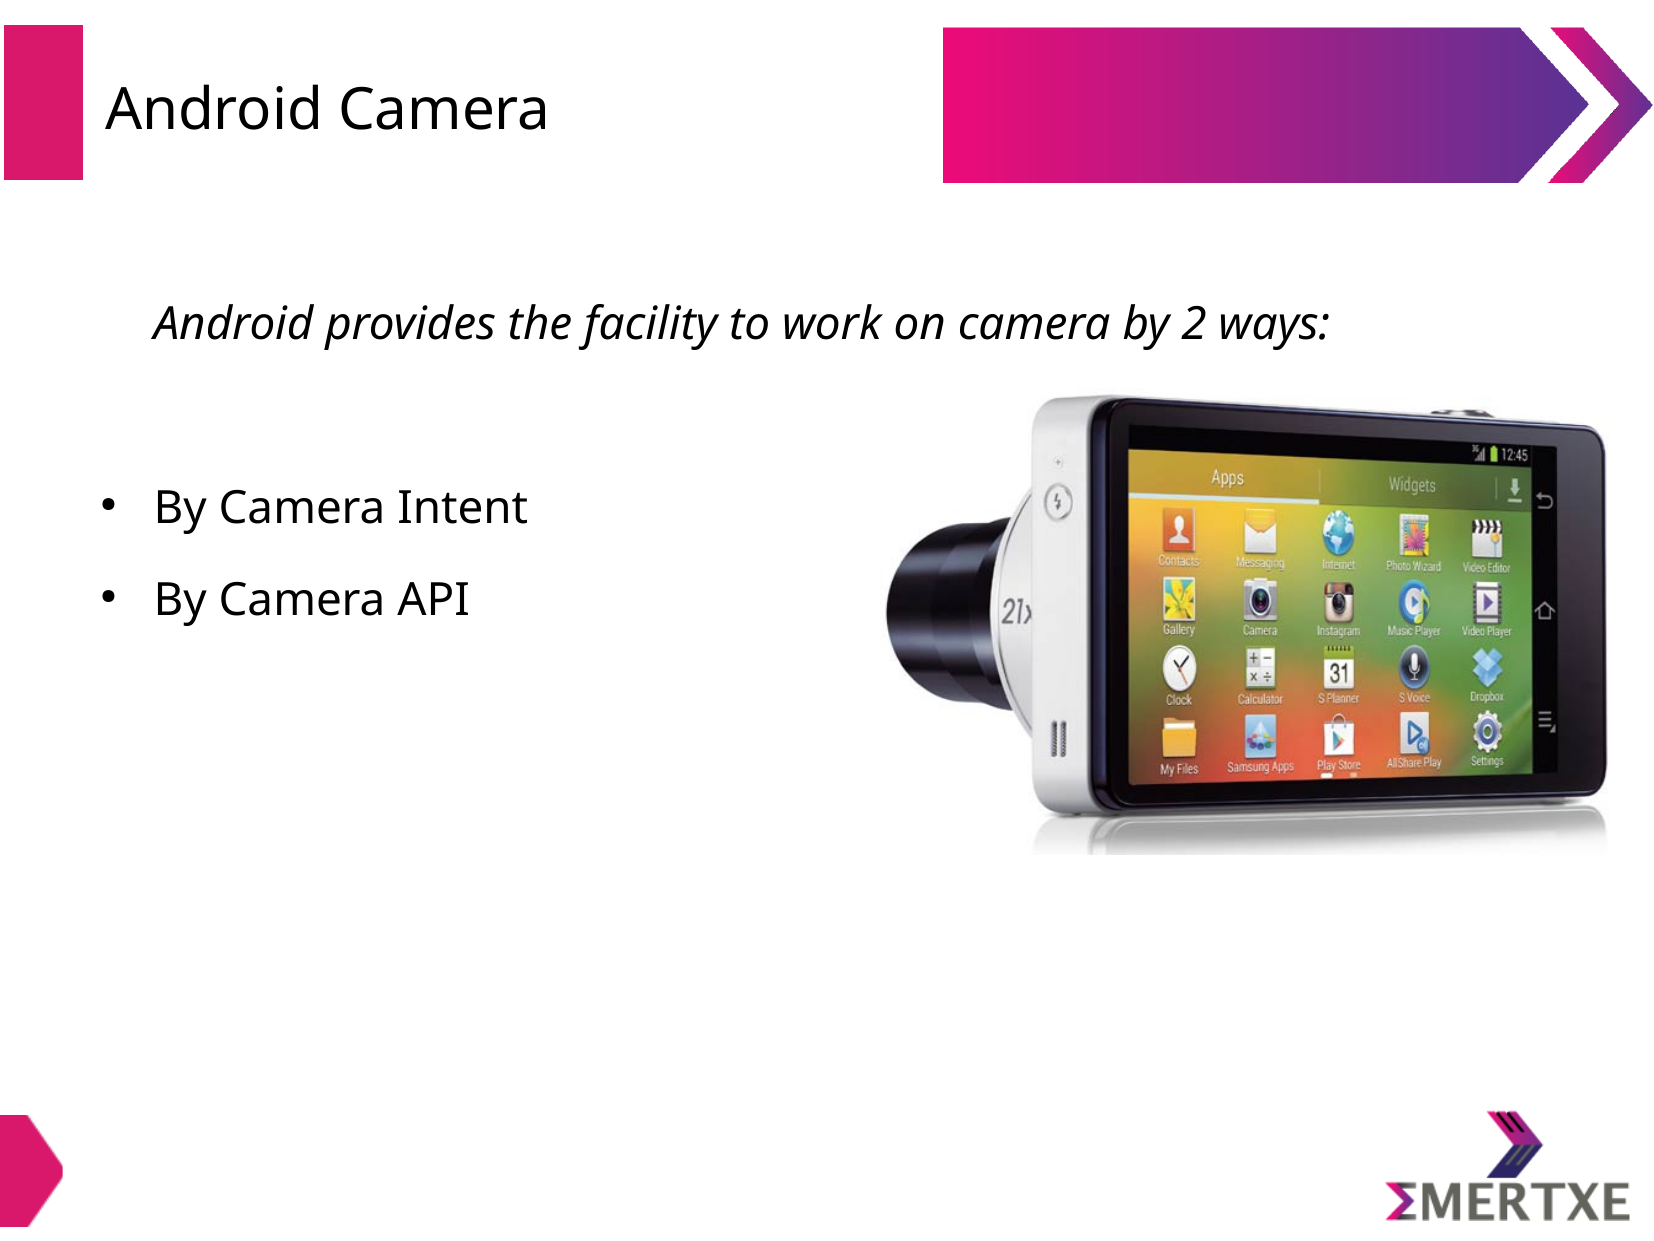

# Android Camera
Android provides the facility to work on camera by 2 ways:
By Camera Intent
By Camera API